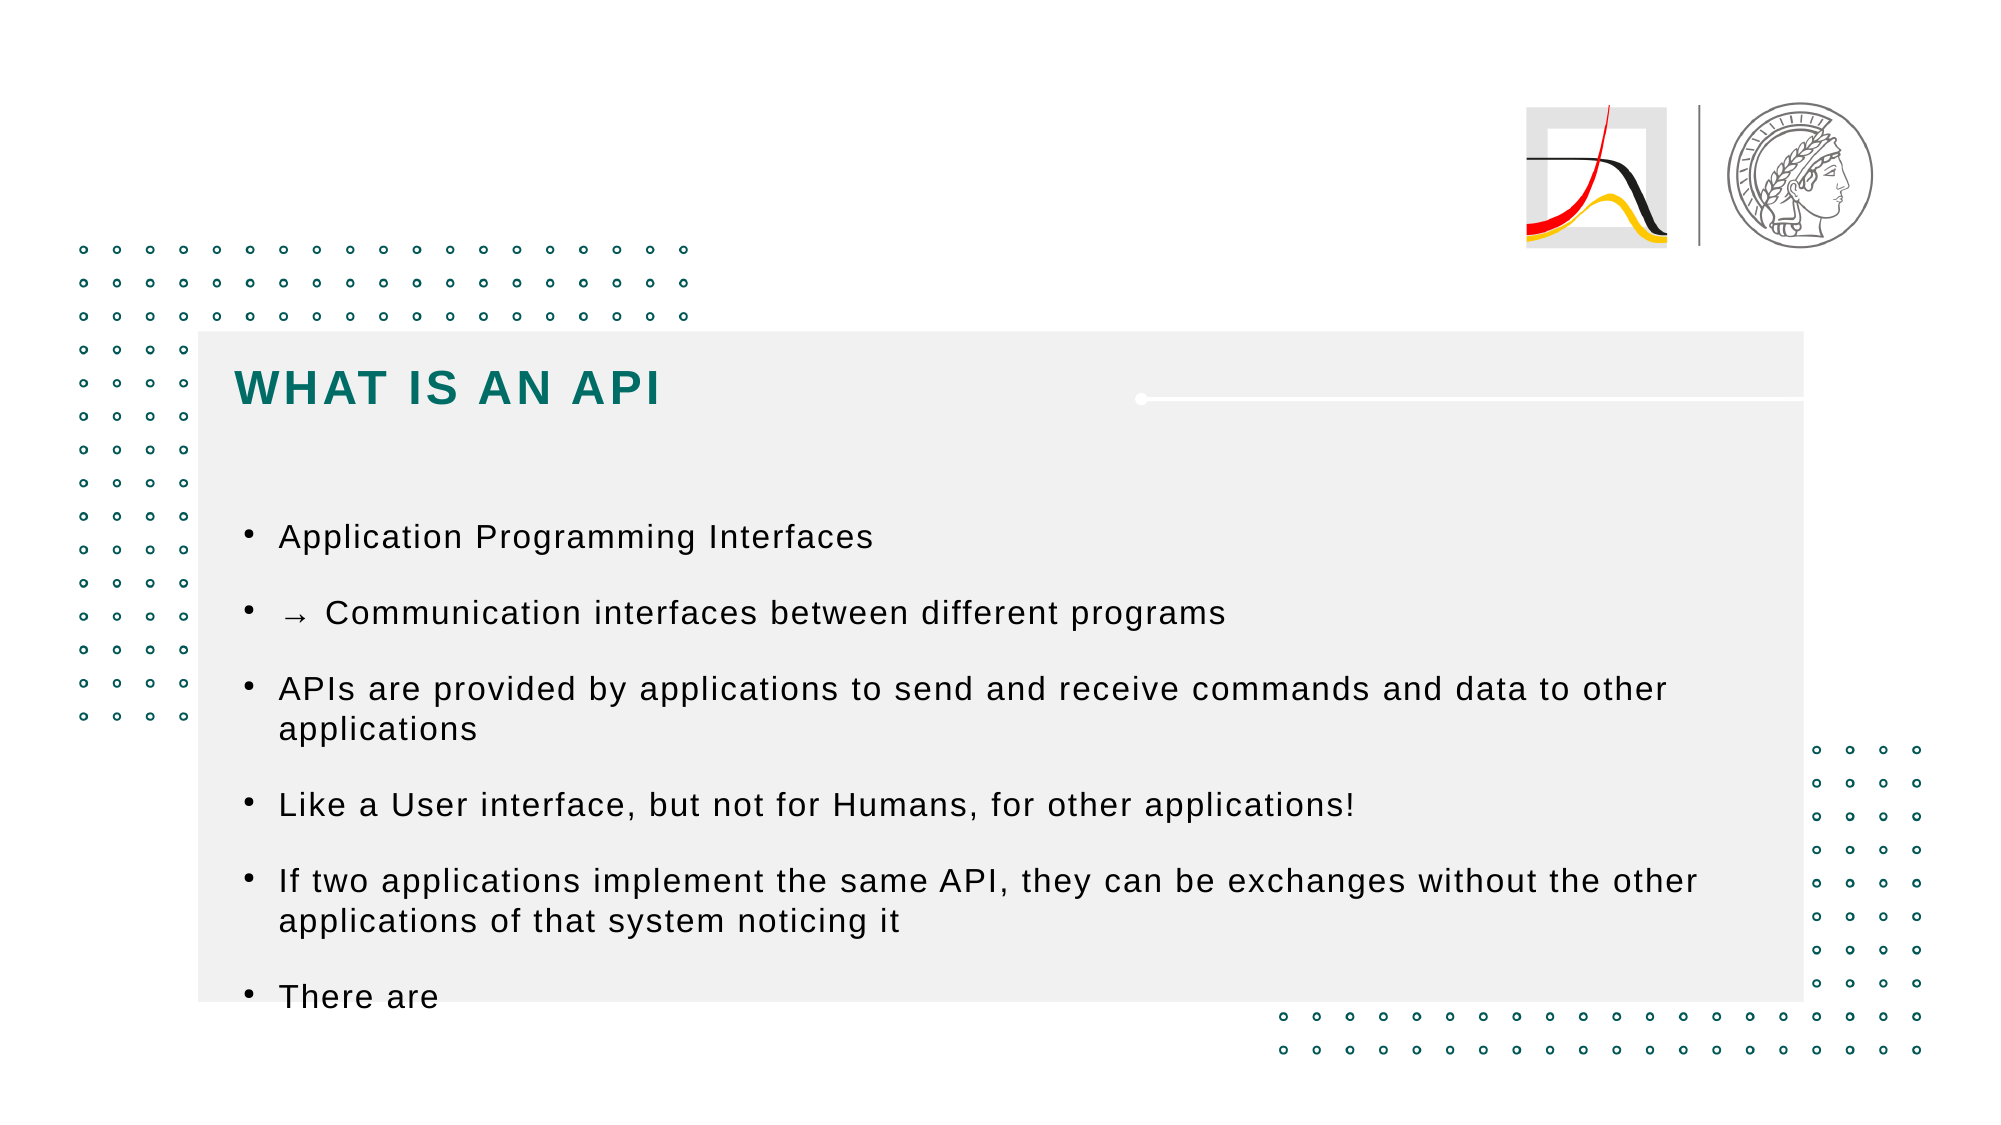

# What is an API
Application Programming Interfaces
→ Communication interfaces between different programs
APIs are provided by applications to send and receive commands and data to other applications
Like a User interface, but not for Humans, for other applications!
If two applications implement the same API, they can be exchanges without the other applications of that system noticing it
There are